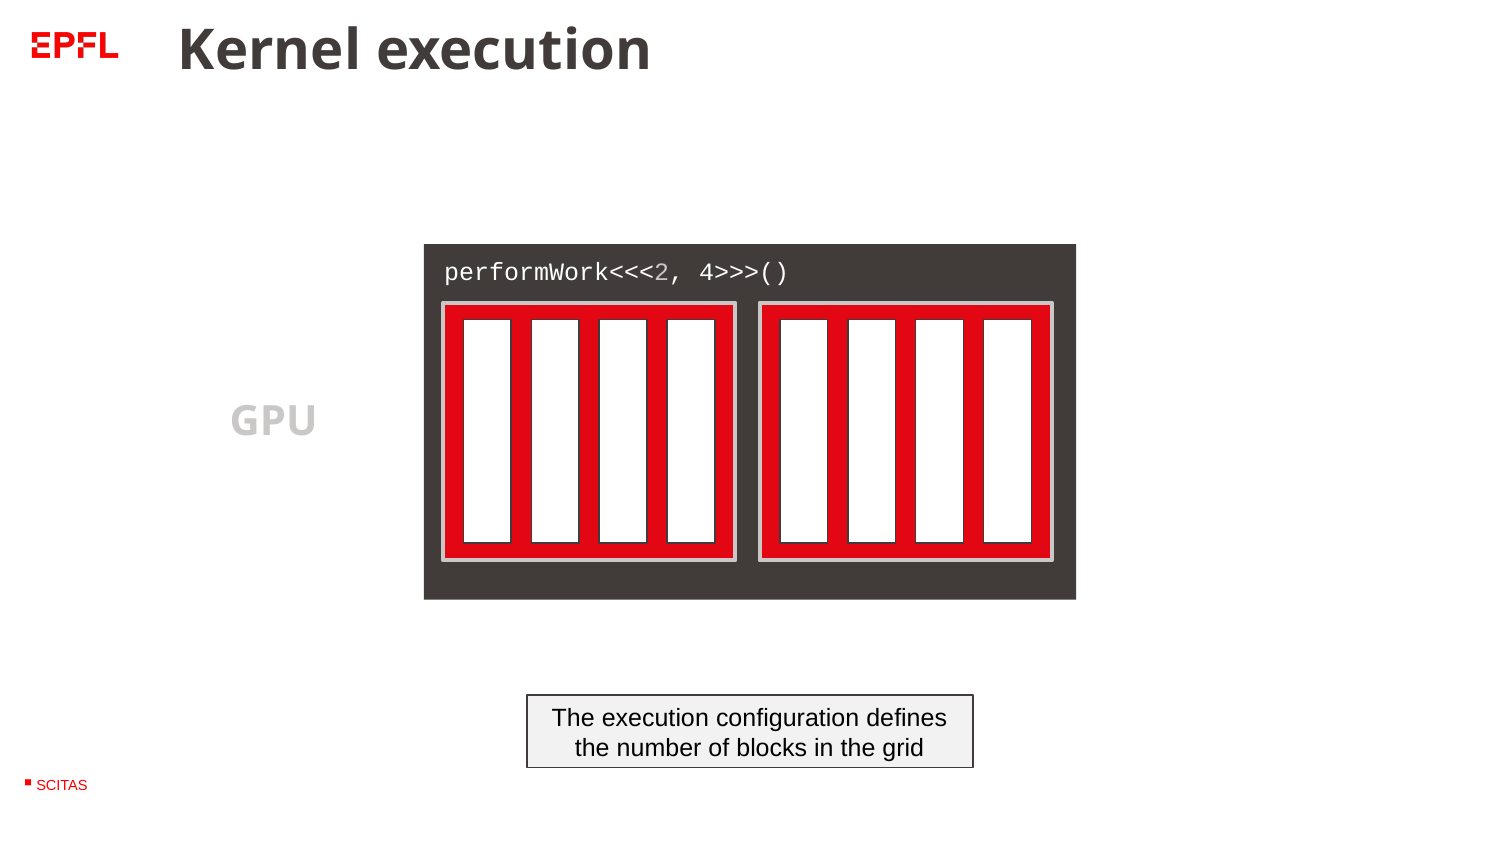

# Kernel execution
performWork<<<2, 4>>>()
GPU
The execution configuration defines the number of blocks in the grid